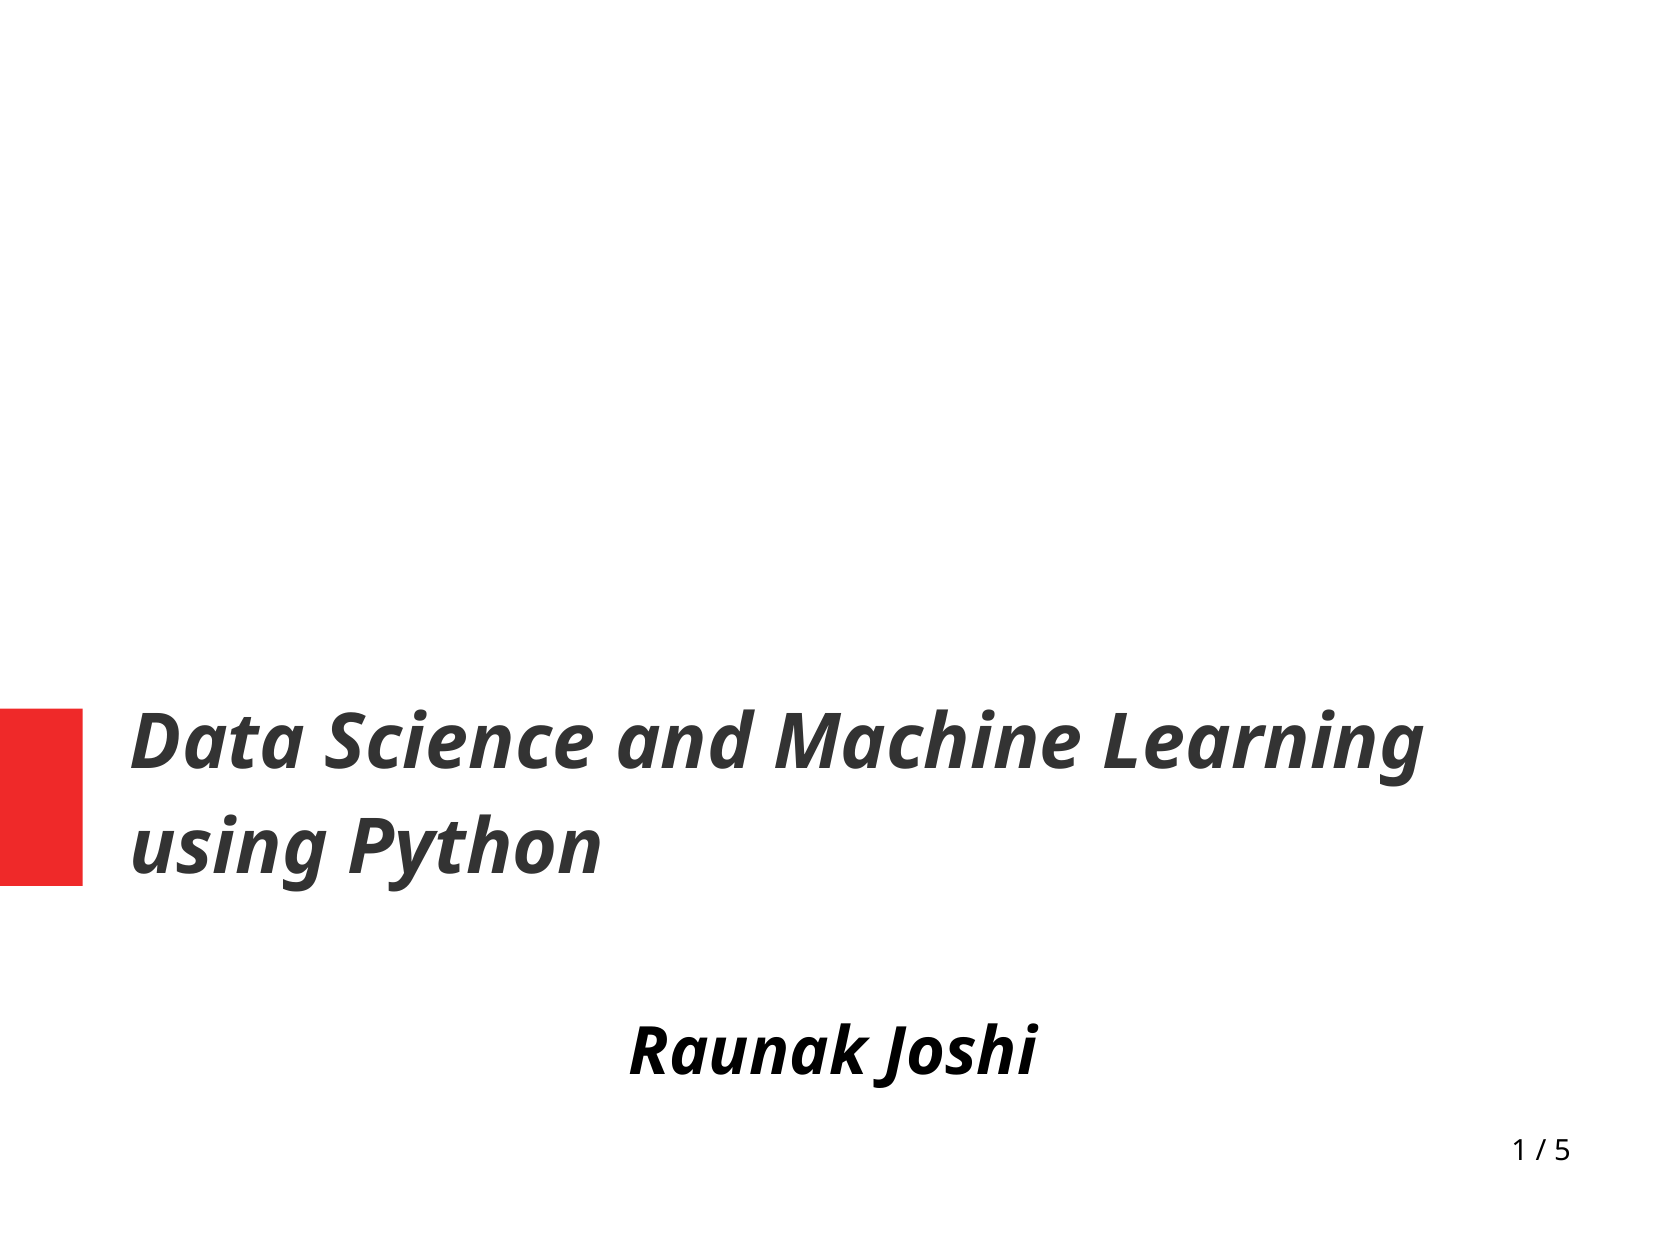

# Data Science and Machine Learning using Python
Raunak Joshi
1